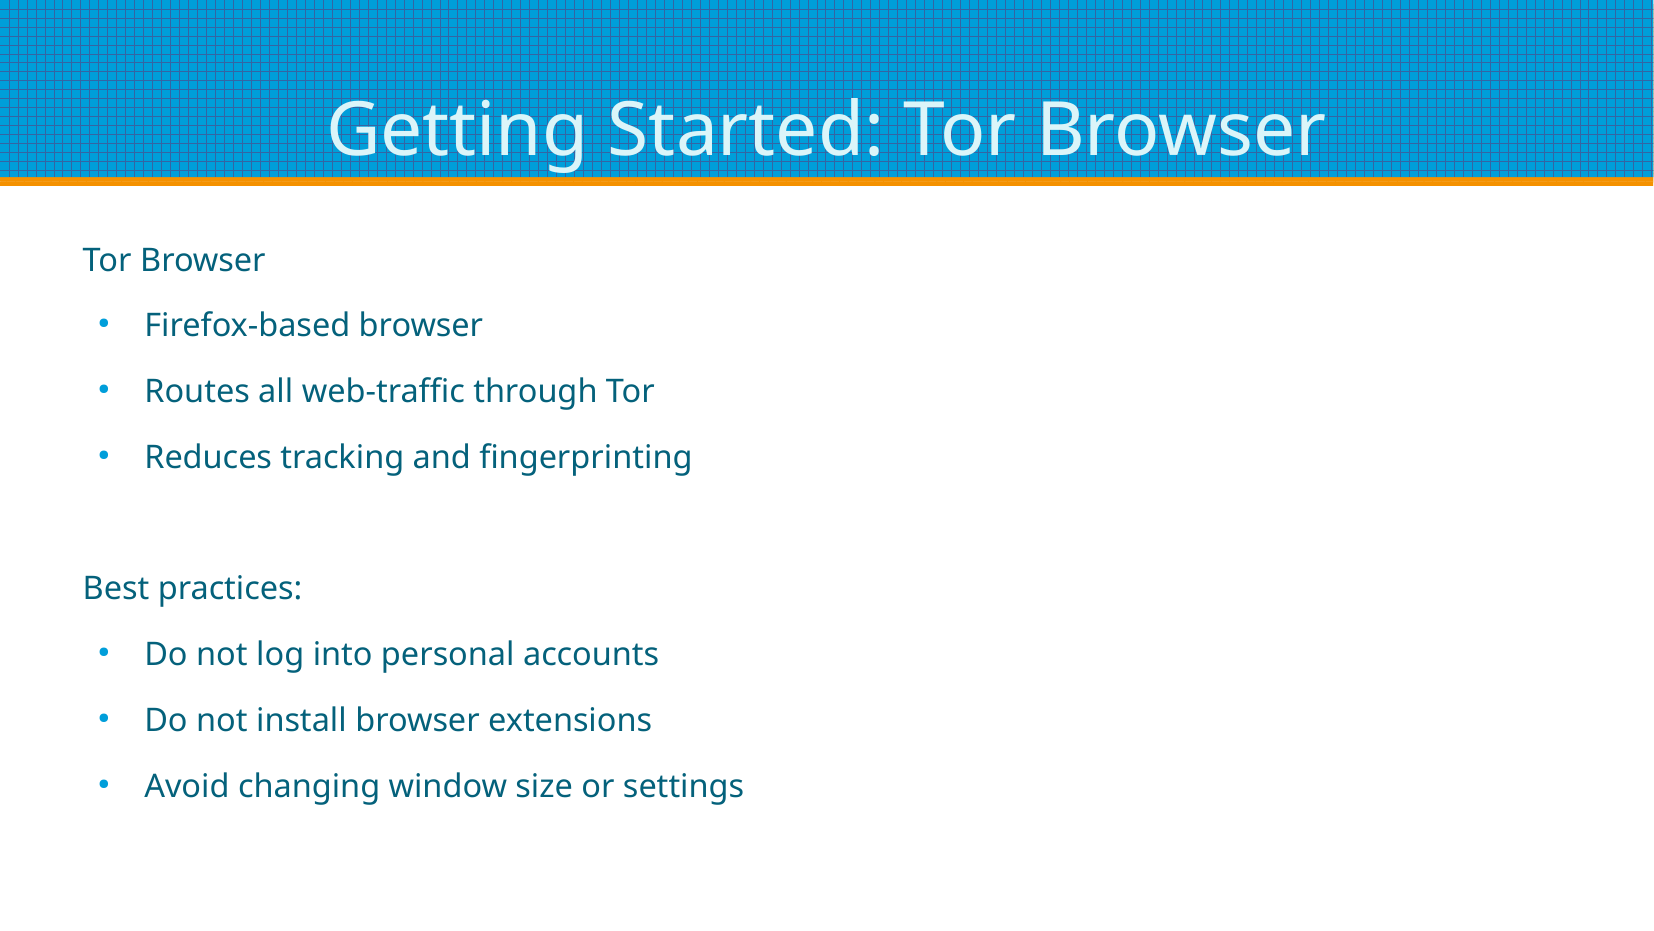

# Getting Started: Tor Browser
Tor Browser
Firefox-based browser
Routes all web-traffic through Tor
Reduces tracking and fingerprinting
Best practices:
Do not log into personal accounts
Do not install browser extensions
Avoid changing window size or settings